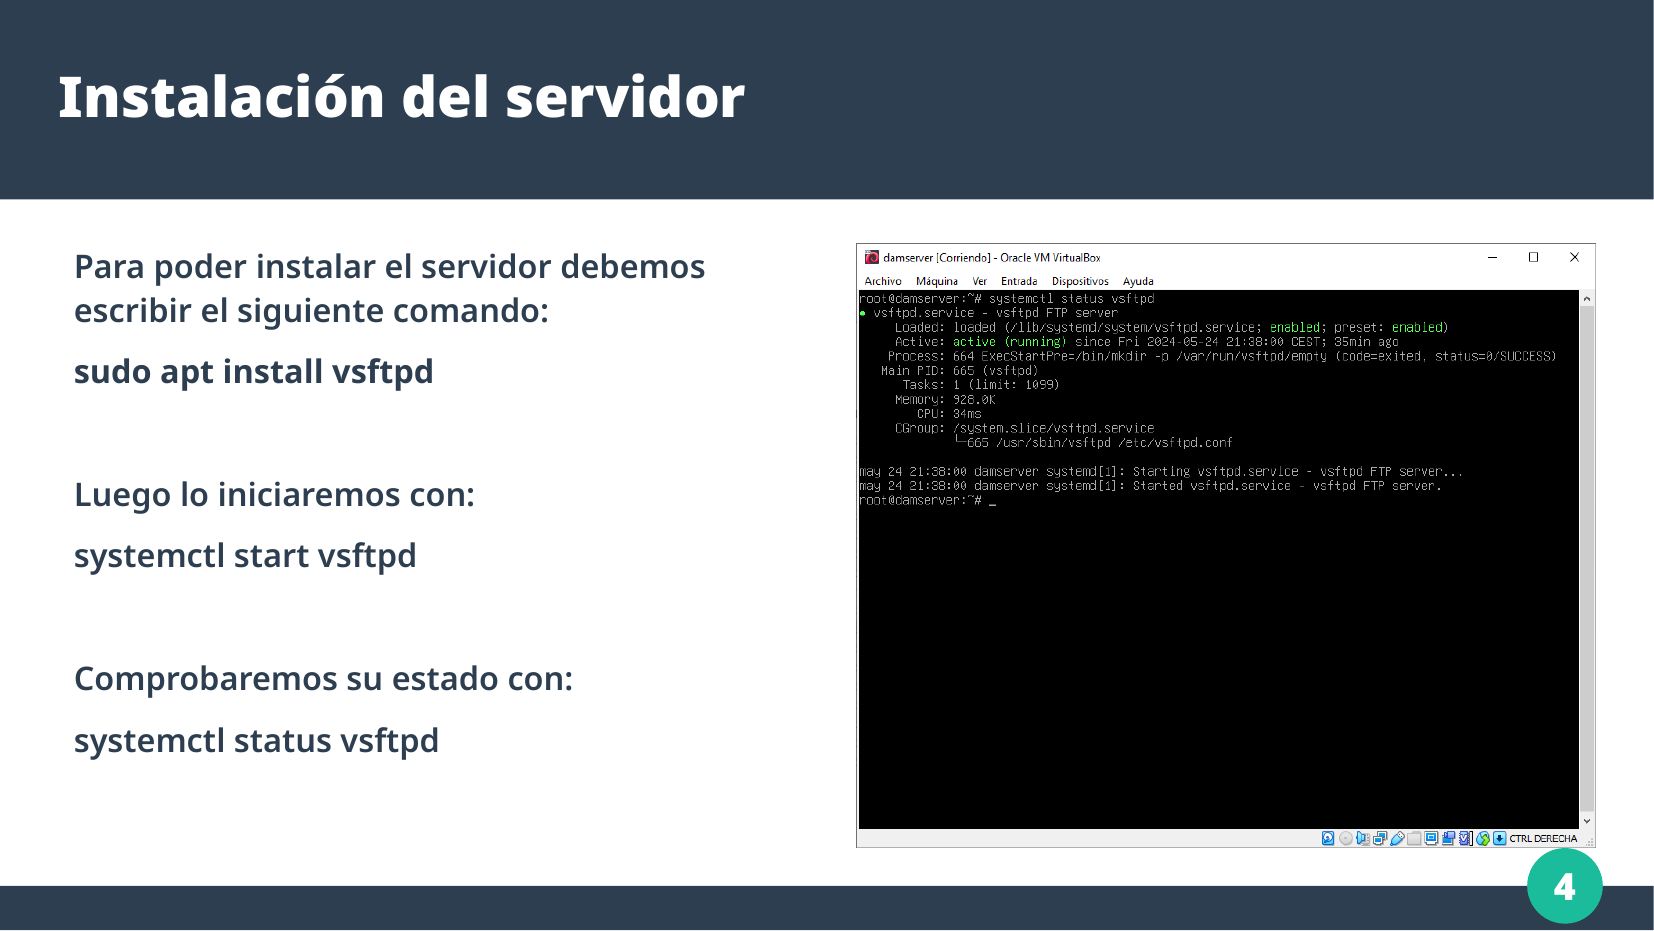

# Instalación del servidor
Para poder instalar el servidor debemos escribir el siguiente comando:
sudo apt install vsftpd
Luego lo iniciaremos con:
systemctl start vsftpd
Comprobaremos su estado con:
systemctl status vsftpd